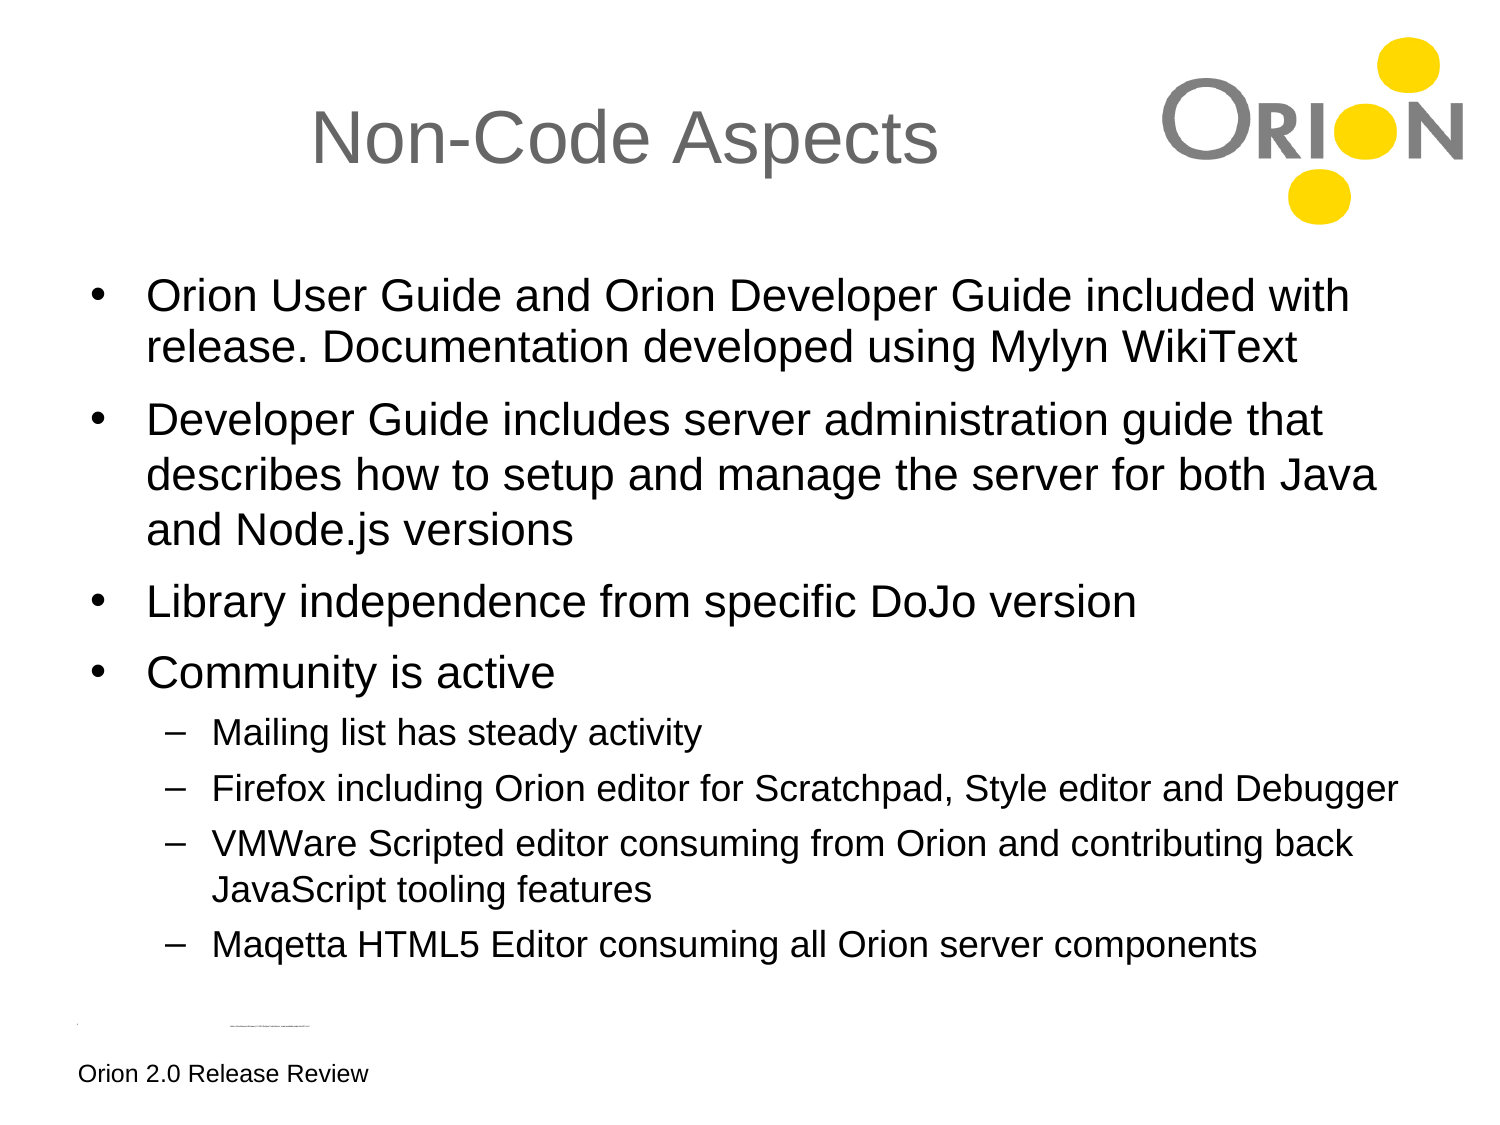

# Non-Code Aspects
Orion User Guide and Orion Developer Guide included with release. Documentation developed using Mylyn WikiText
Developer Guide includes server administration guide that describes how to setup and manage the server for both Java and Node.js versions
Library independence from specific DoJo version
Community is active
Mailing list has steady activity
Firefox including Orion editor for Scratchpad, Style editor and Debugger
VMWare Scripted editor consuming from Orion and contributing back JavaScript tooling features
Maqetta HTML5 Editor consuming all Orion server components
4
Copyright 2011